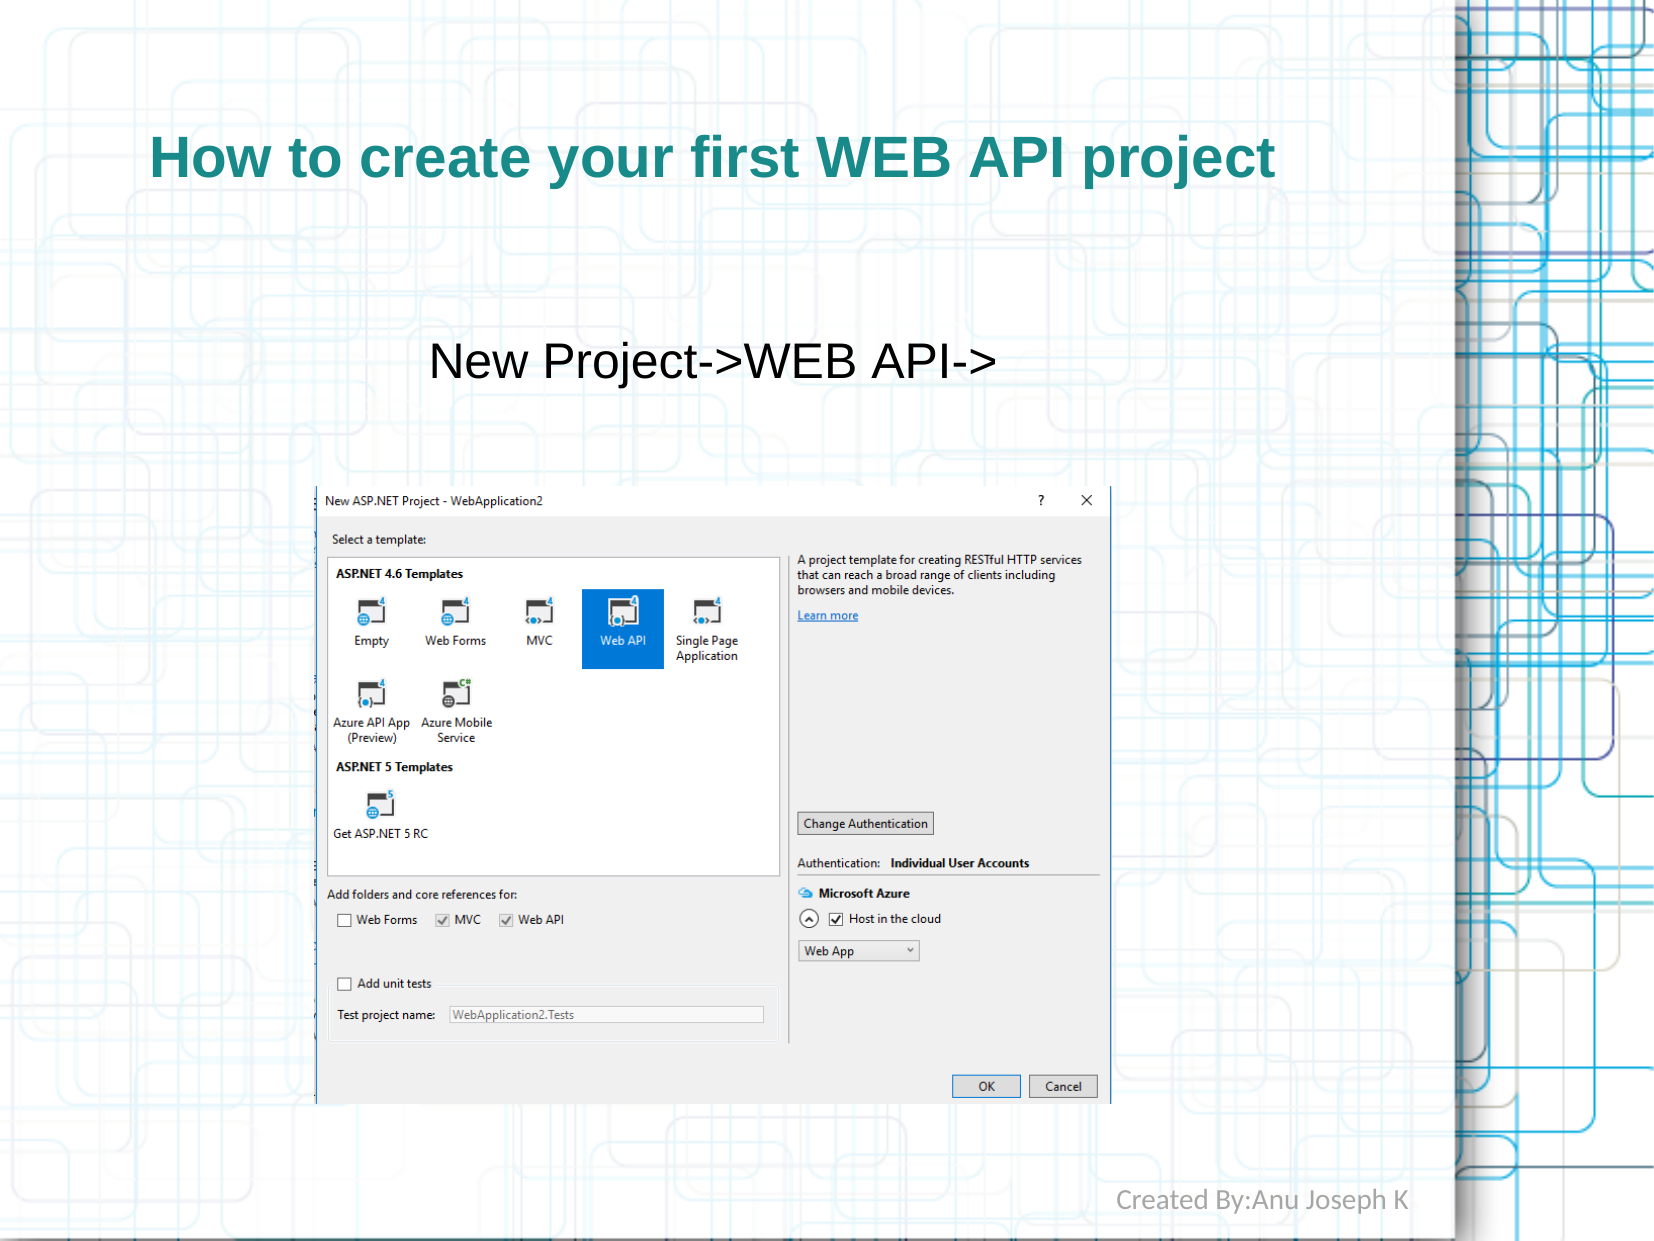

# How to create your first WEB API project
New Project->WEB API->